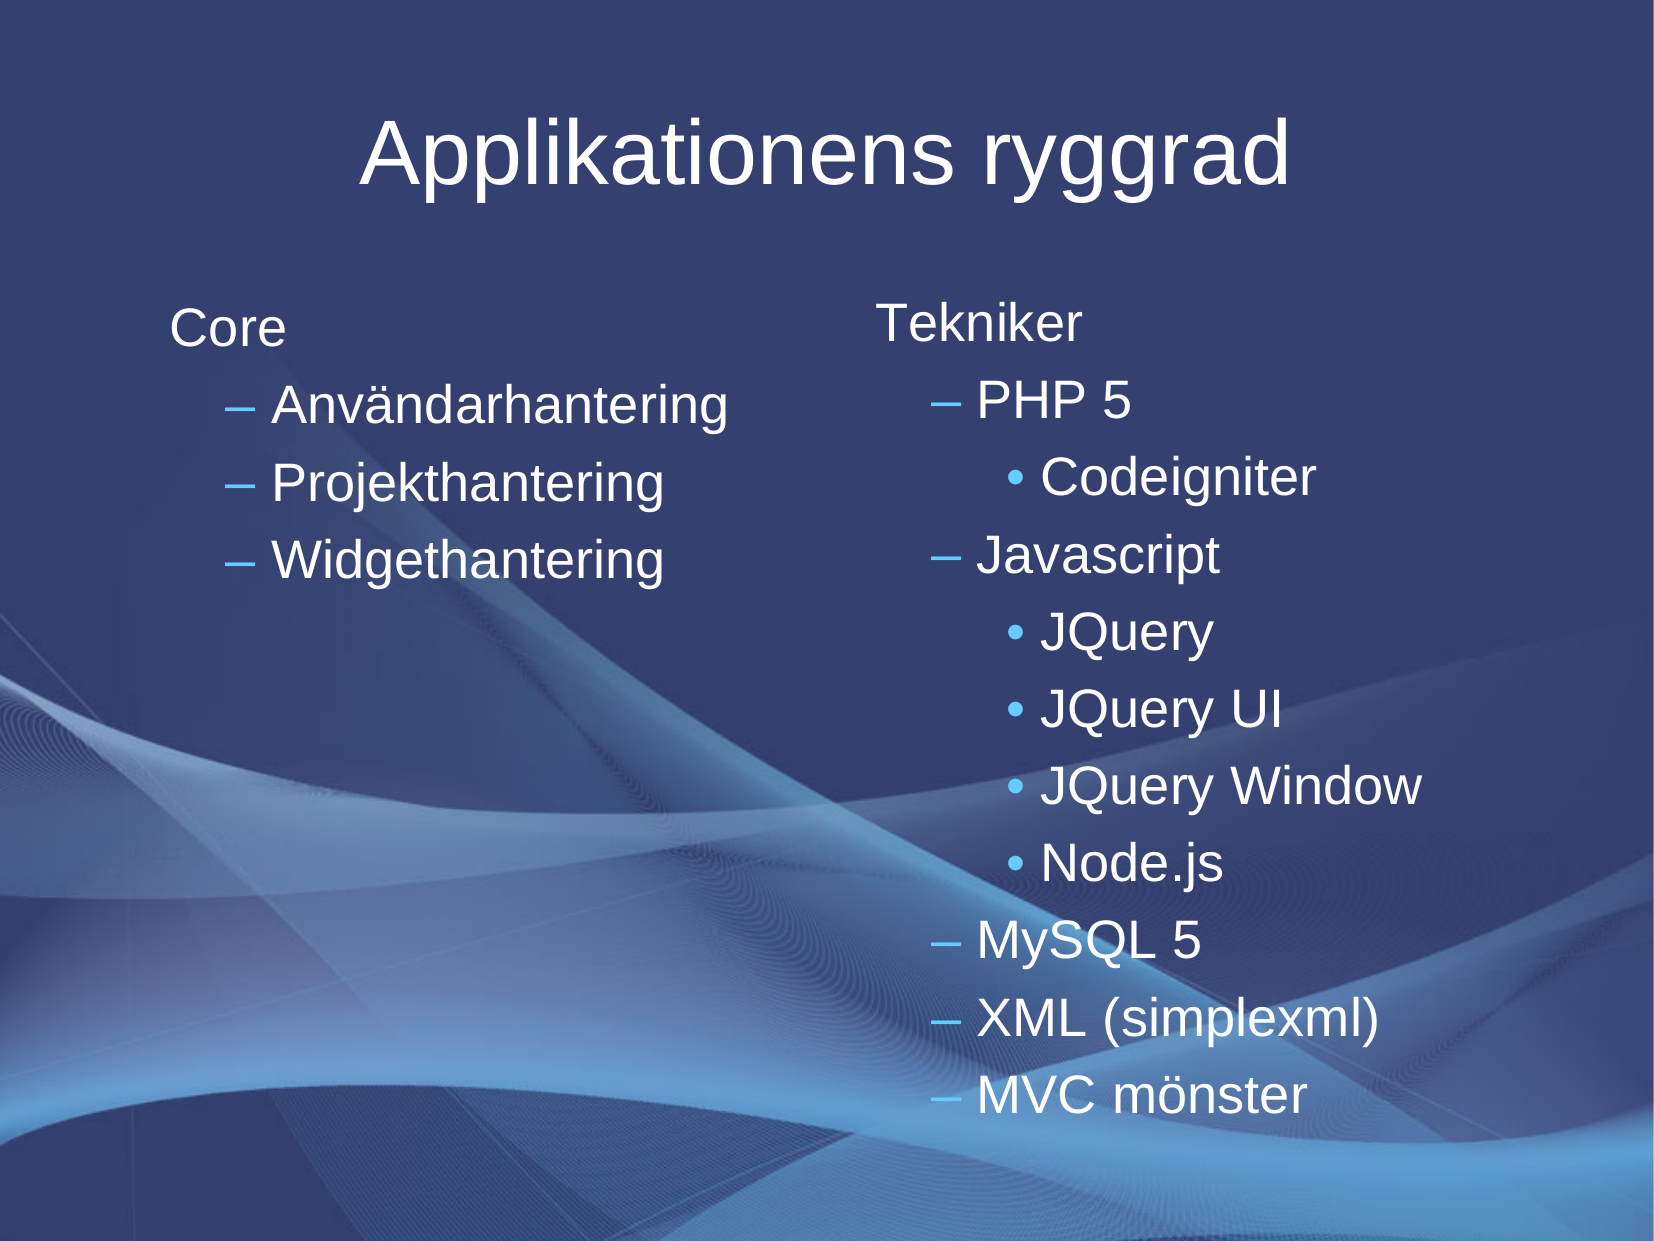

# Applikationens ryggrad
Tekniker
 PHP 5
 Codeigniter
 Javascript
 JQuery
 JQuery UI
 JQuery Window
 Node.js
 MySQL 5
 XML (simplexml)
 MVC mönster
Core
 Användarhantering
 Projekthantering
 Widgethantering